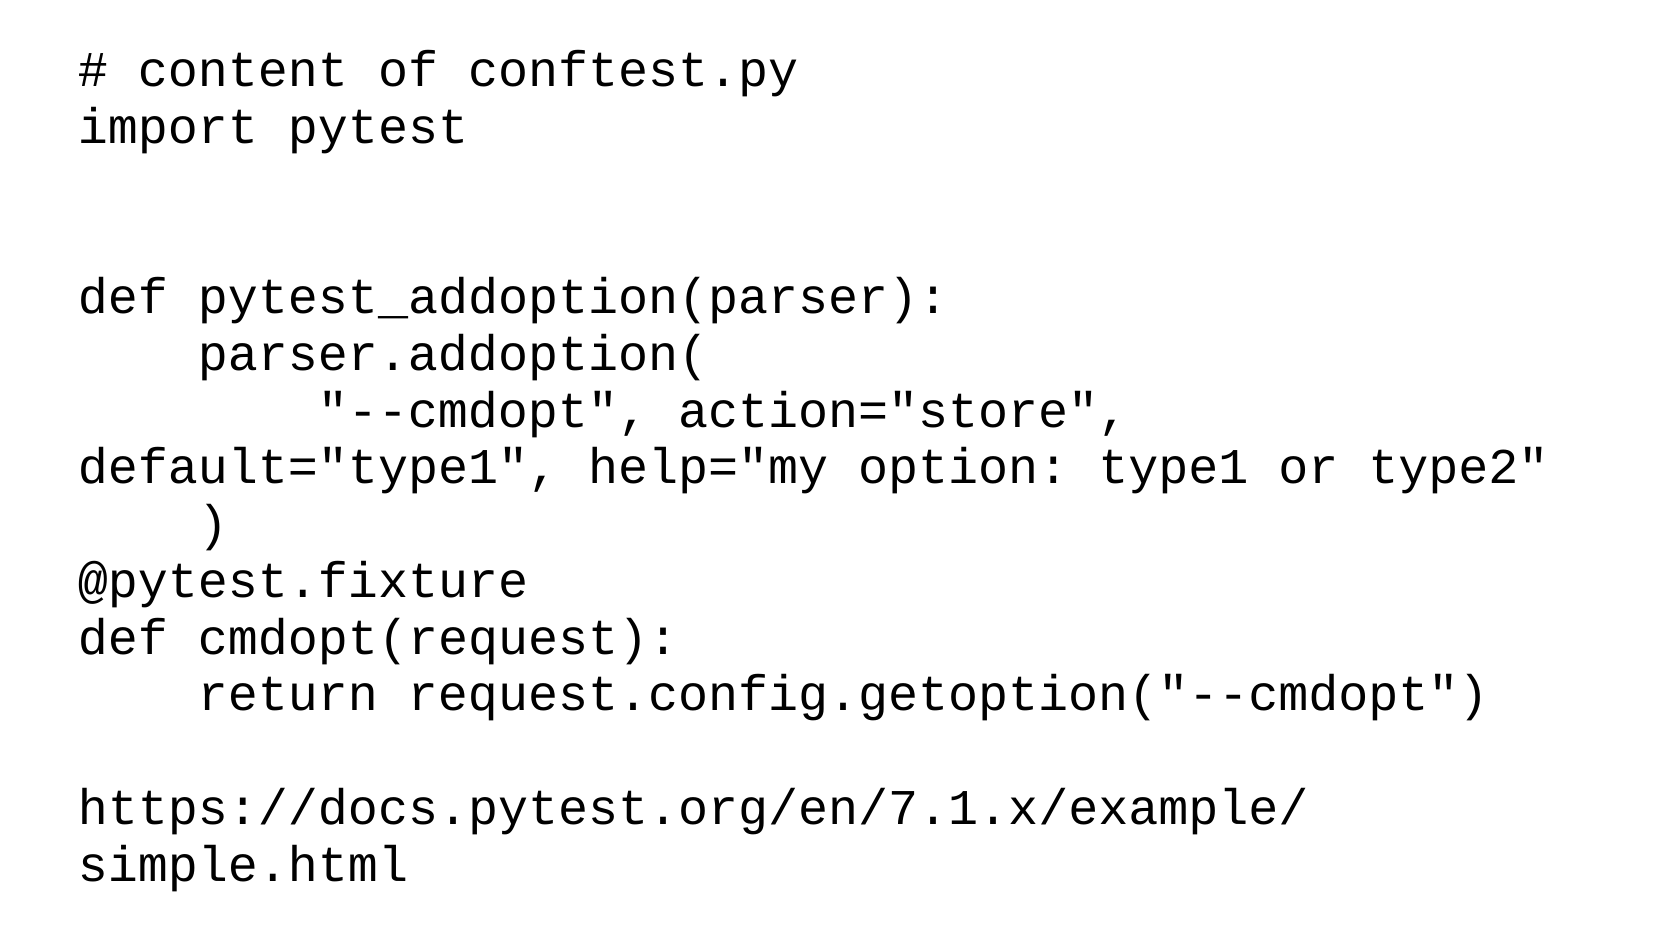

# content of conftest.py
import pytest
def pytest_addoption(parser):
 parser.addoption(
 "--cmdopt", action="store", default="type1", help="my option: type1 or type2"
 )
@pytest.fixture
def cmdopt(request):
 return request.config.getoption("--cmdopt")
https://docs.pytest.org/en/7.1.x/example/simple.html